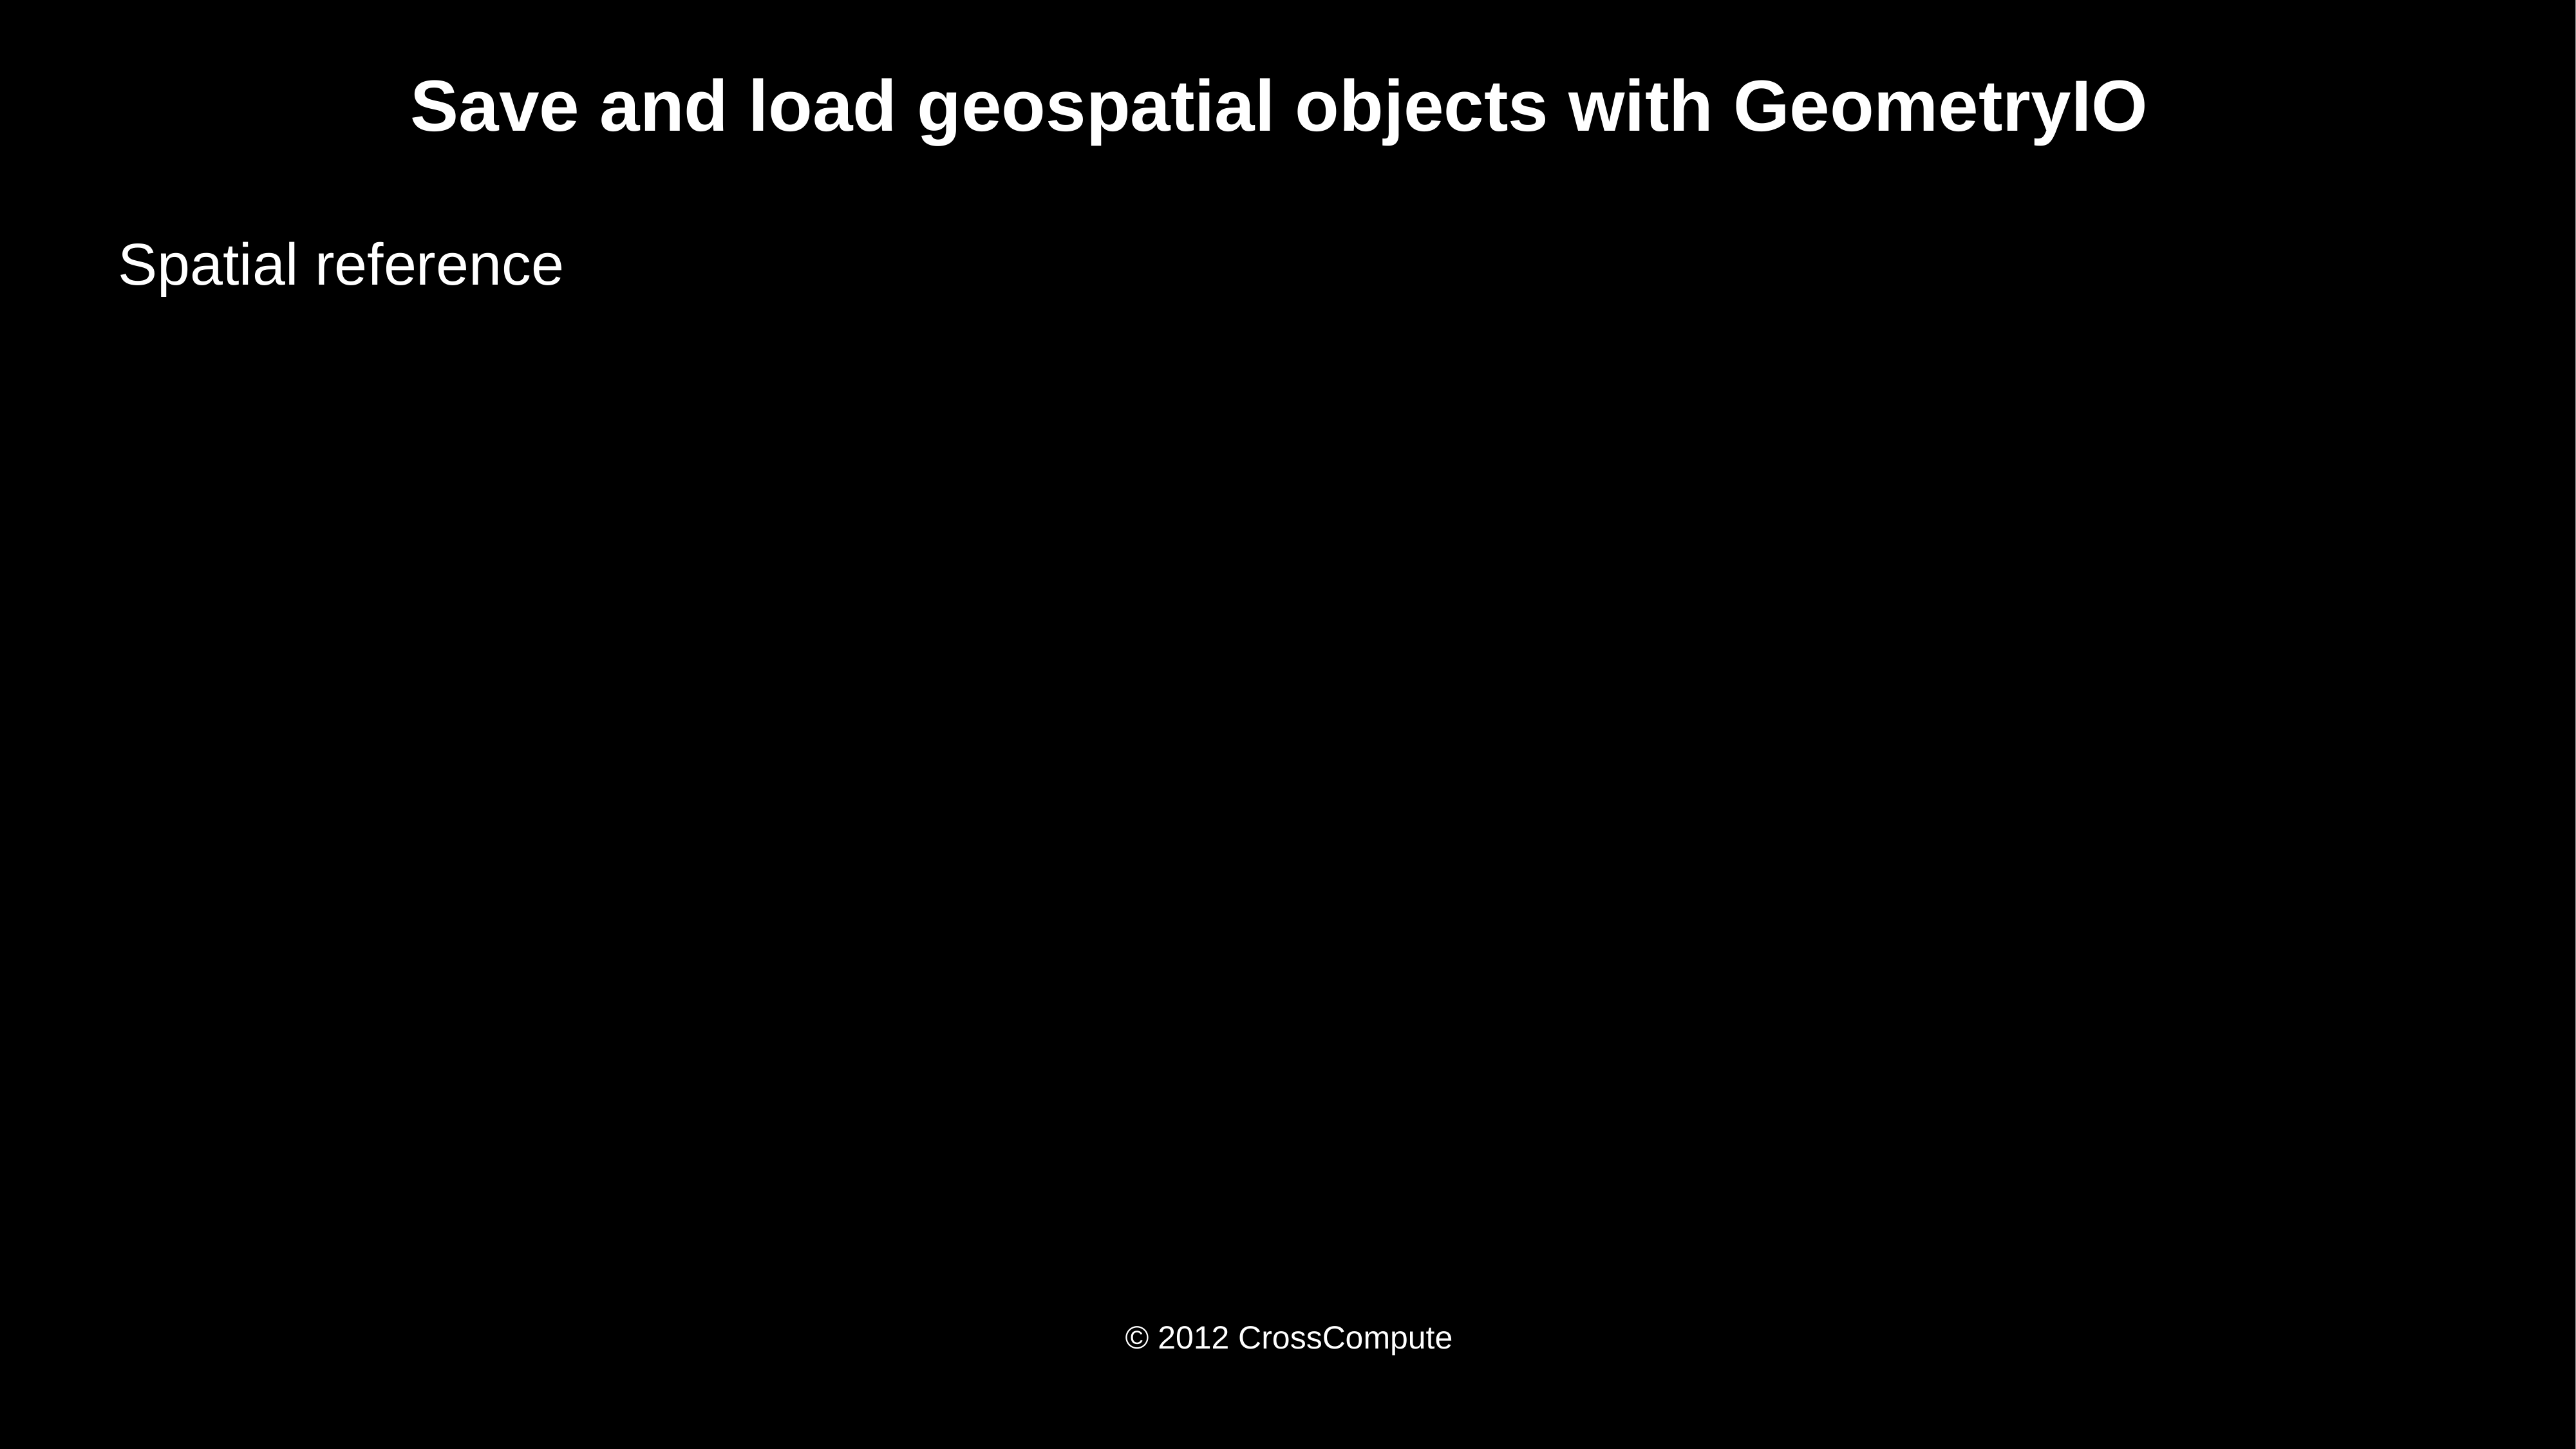

# Save and load geospatial objects with GeometryIO
Spatial reference
© 2012 CrossCompute